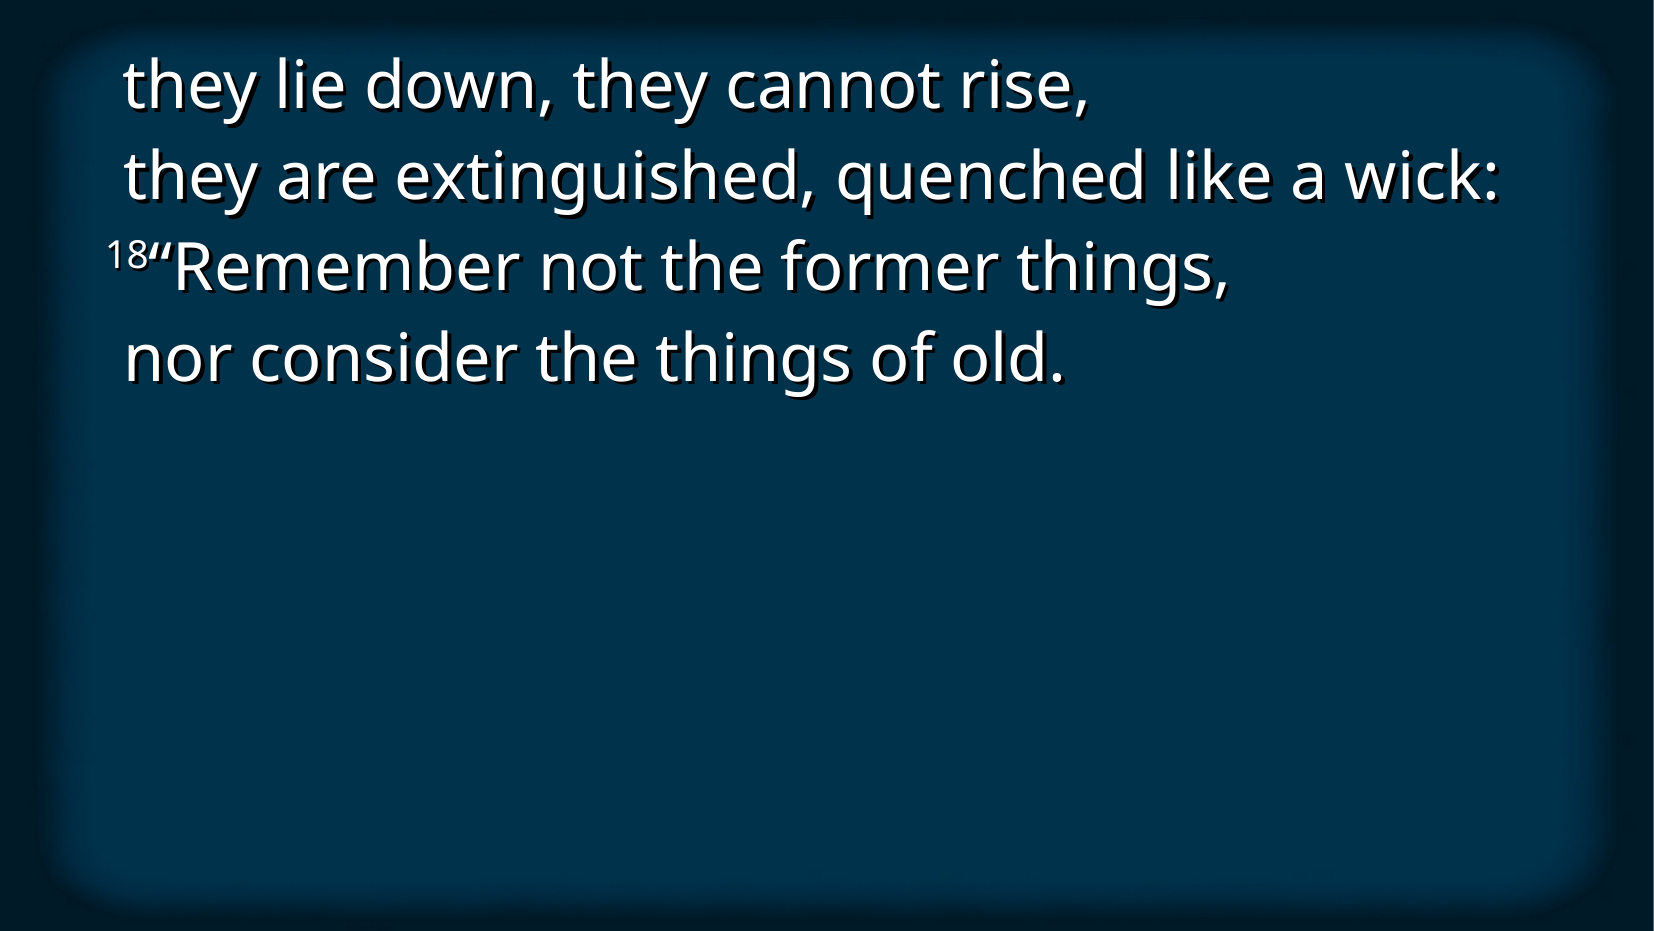

they lie down, they cannot rise,
they are extinguished, quenched like a wick:
18“Remember not the former things,
nor consider the things of old.